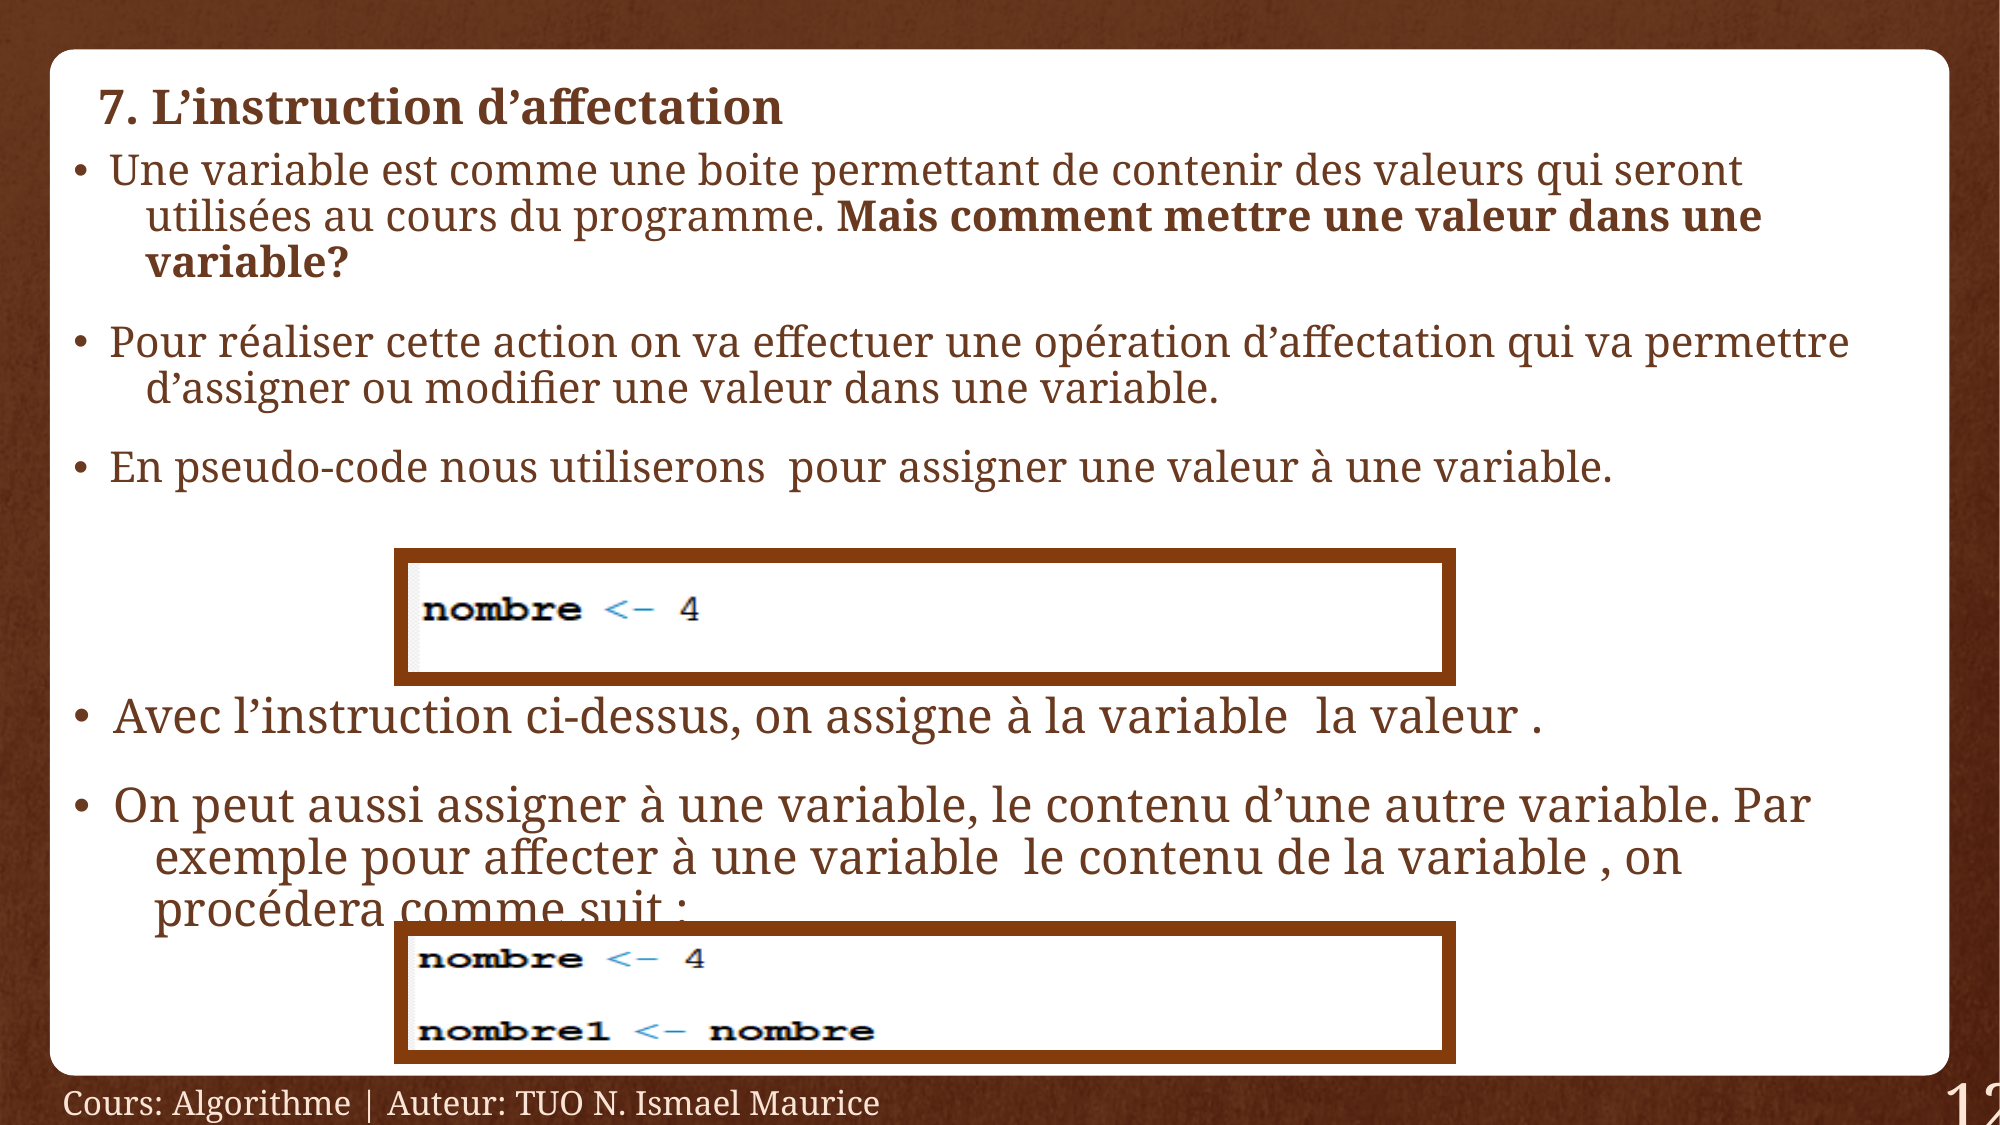

# 7. L’instruction d’affectation
Une variable est comme une boite permettant de contenir des valeurs qui seront utilisées au cours du programme. Mais comment mettre une valeur dans une variable?
Pour réaliser cette action on va effectuer une opération d’affectation qui va permettre d’assigner ou modifier une valeur dans une variable.
En pseudo-code nous utiliserons pour assigner une valeur à une variable.
Avec l’instruction ci-dessus, on assigne à la variable la valeur .
On peut aussi assigner à une variable, le contenu d’une autre variable. Par exemple pour affecter à une variable le contenu de la variable , on procédera comme suit :
Cours: Algorithme | Auteur: TUO N. Ismael Maurice